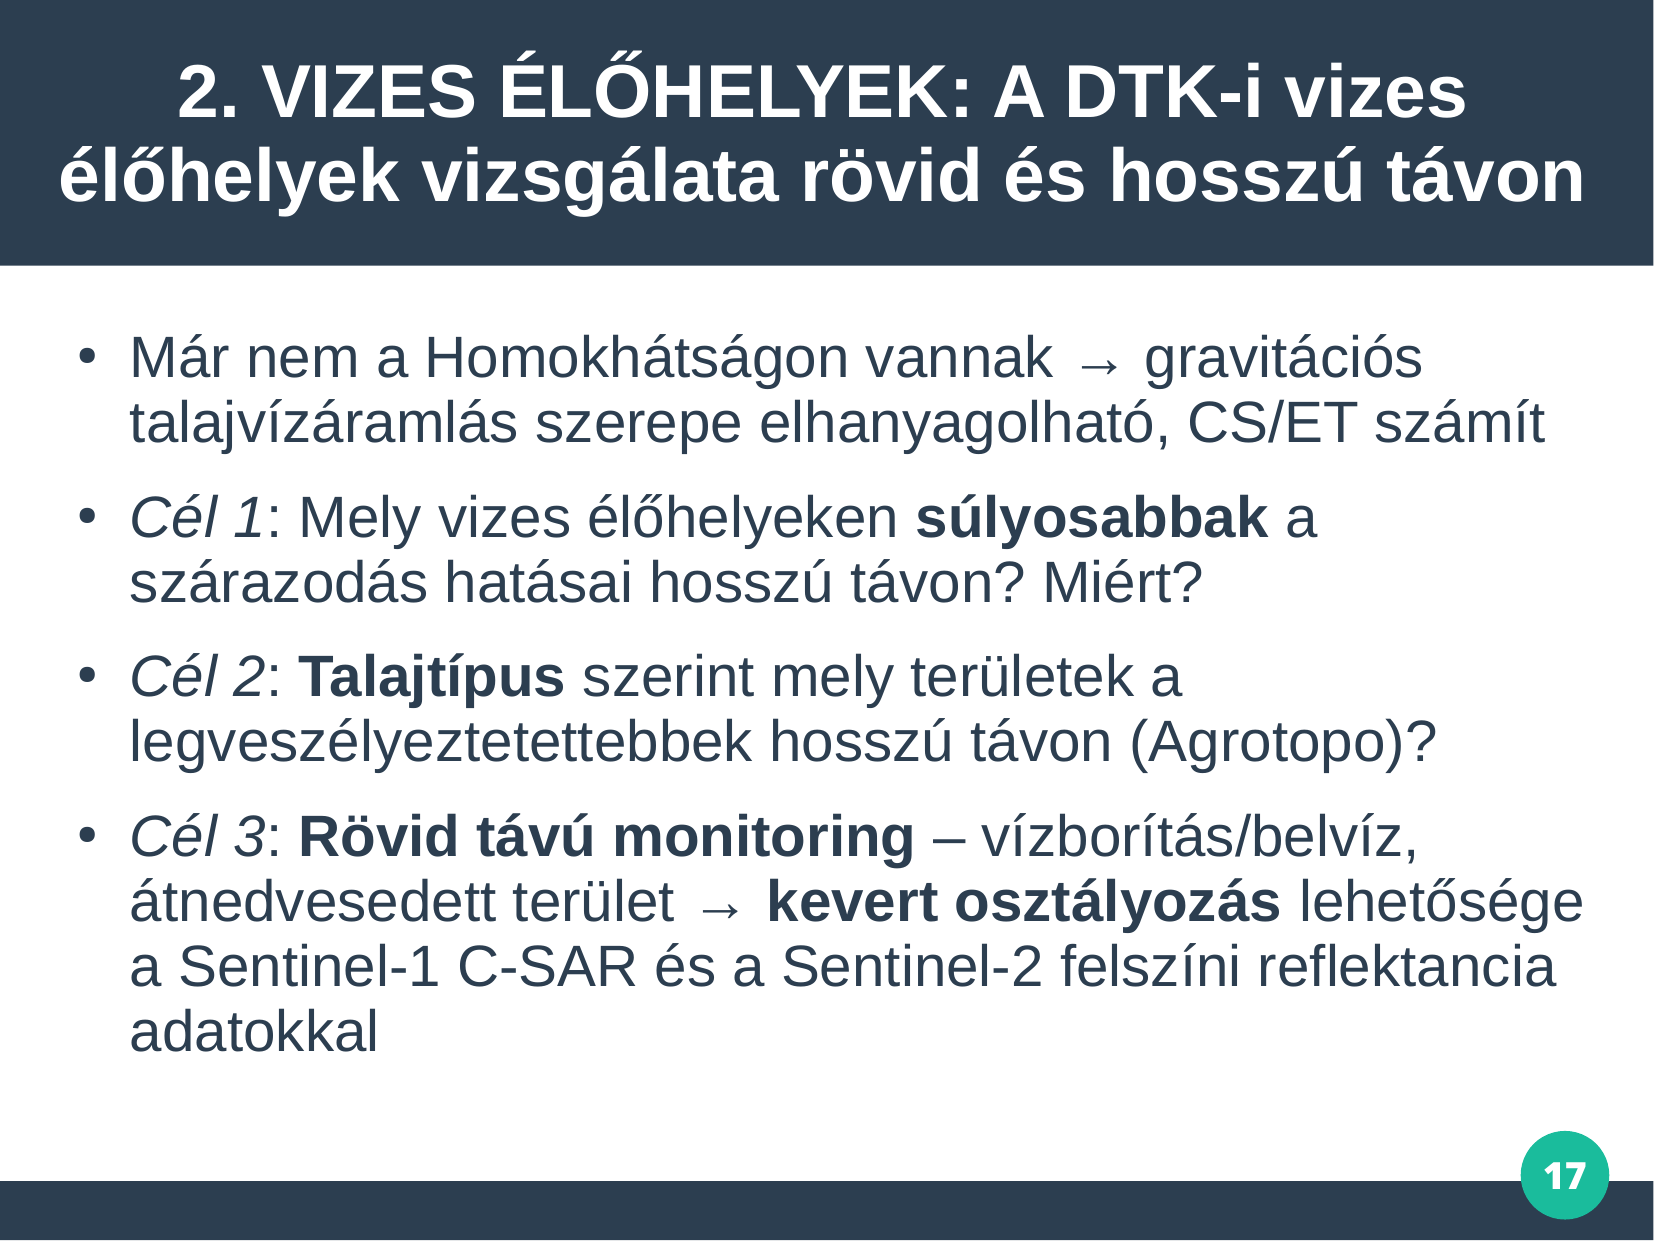

# 2. VIZES ÉLŐHELYEK: A DTK-i vizes élőhelyek vizsgálata rövid és hosszú távon
Már nem a Homokhátságon vannak → gravitációs talajvízáramlás szerepe elhanyagolható, CS/ET számít
Cél 1: Mely vizes élőhelyeken súlyosabbak a szárazodás hatásai hosszú távon? Miért?
Cél 2: Talajtípus szerint mely területek a legveszélyeztetettebbek hosszú távon (Agrotopo)?
Cél 3: Rövid távú monitoring – vízborítás/belvíz, átnedvesedett terület → kevert osztályozás lehetősége a Sentinel-1 C-SAR és a Sentinel-2 felszíni reflektancia adatokkal
17